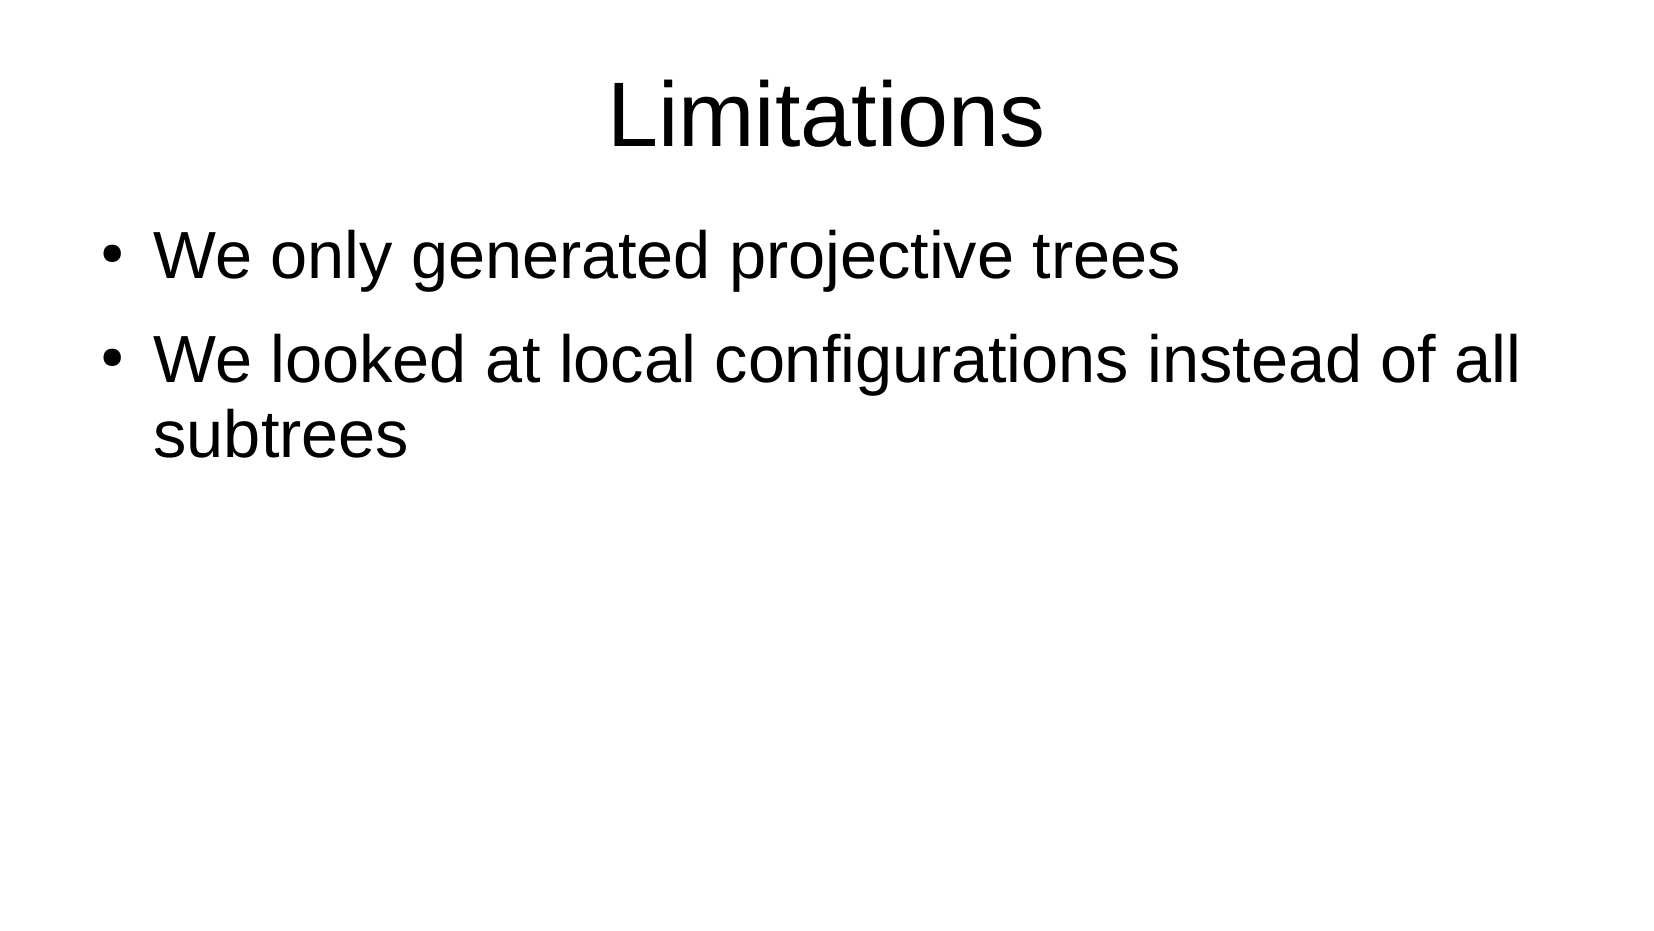

# Limitations
We only generated projective trees
We looked at local configurations instead of all subtrees